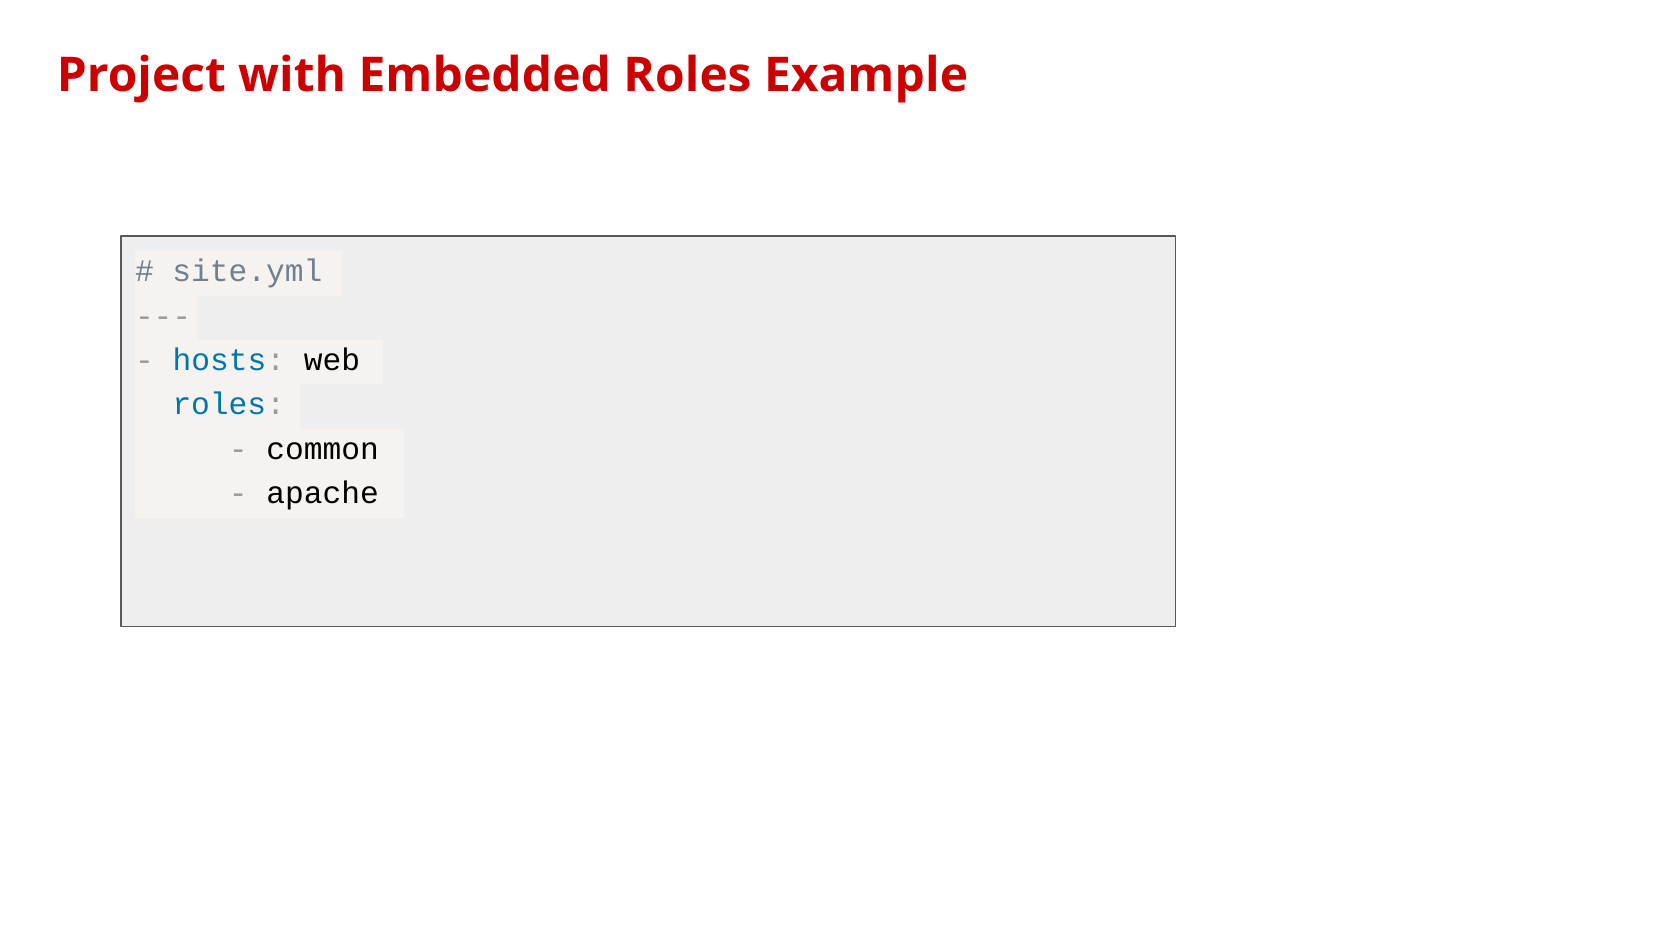

Project with Embedded Roles Example
# site.yml
---
- hosts: web
 roles:
 - common
 - apache